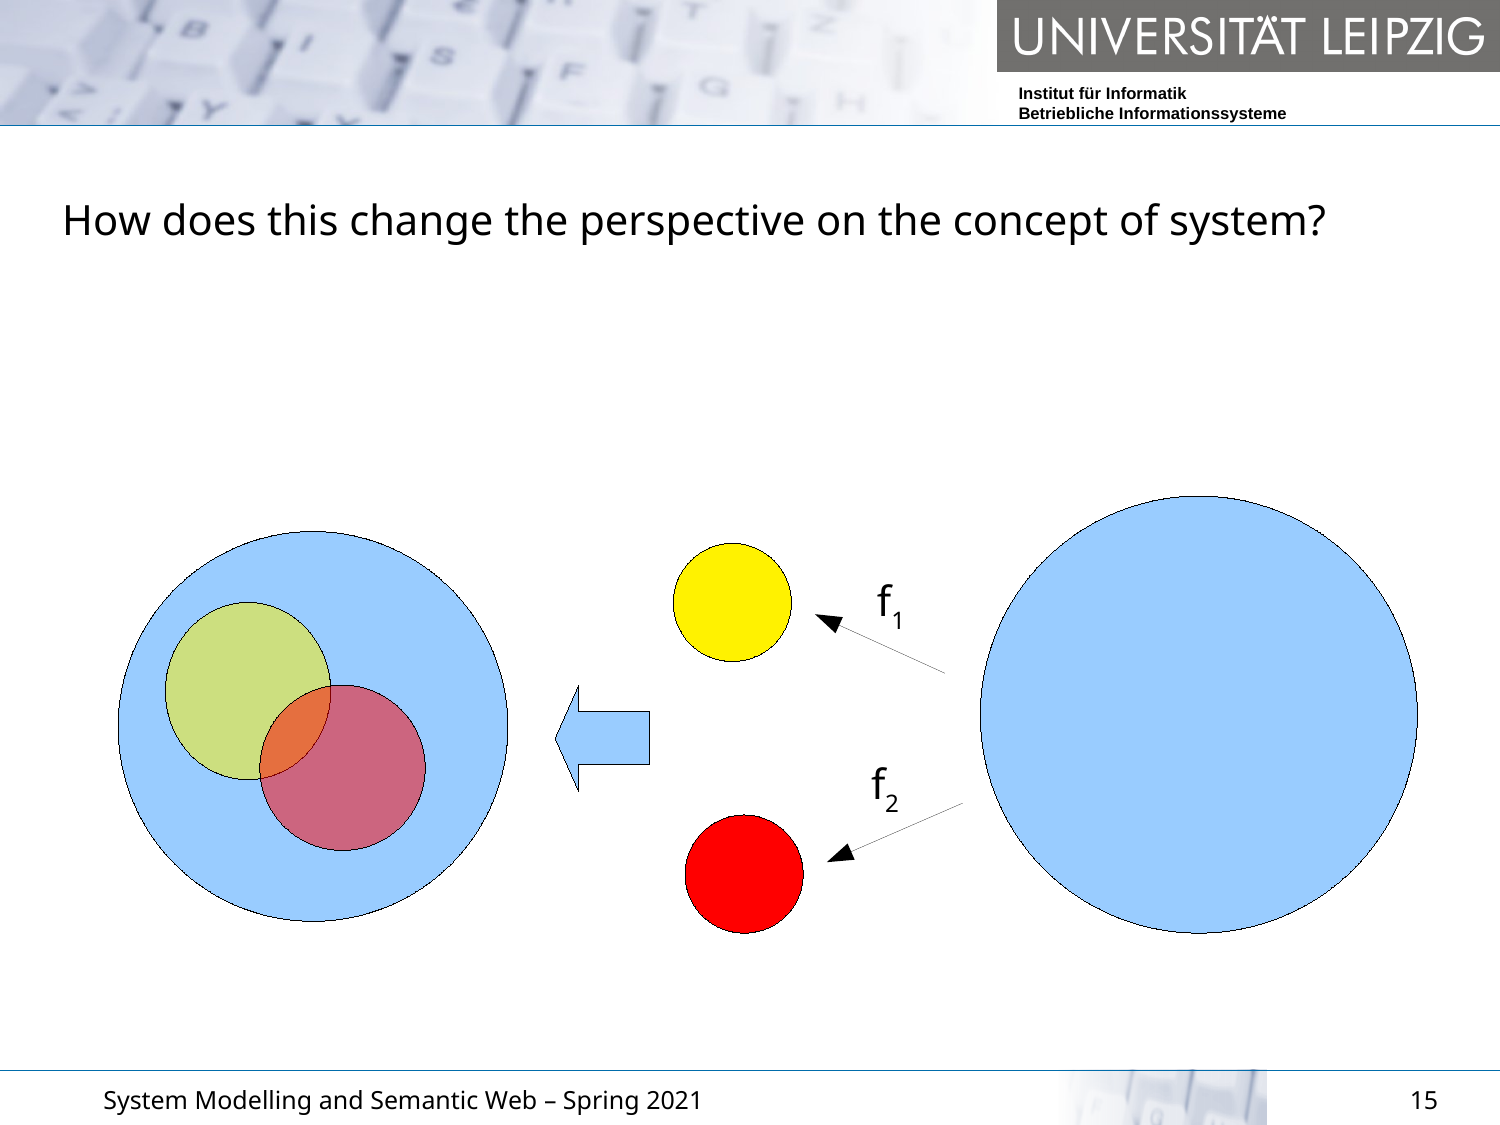

# How does this change the perspective on the concept of system?
f1
f2
System Modelling and Semantic Web – Spring 2021
15